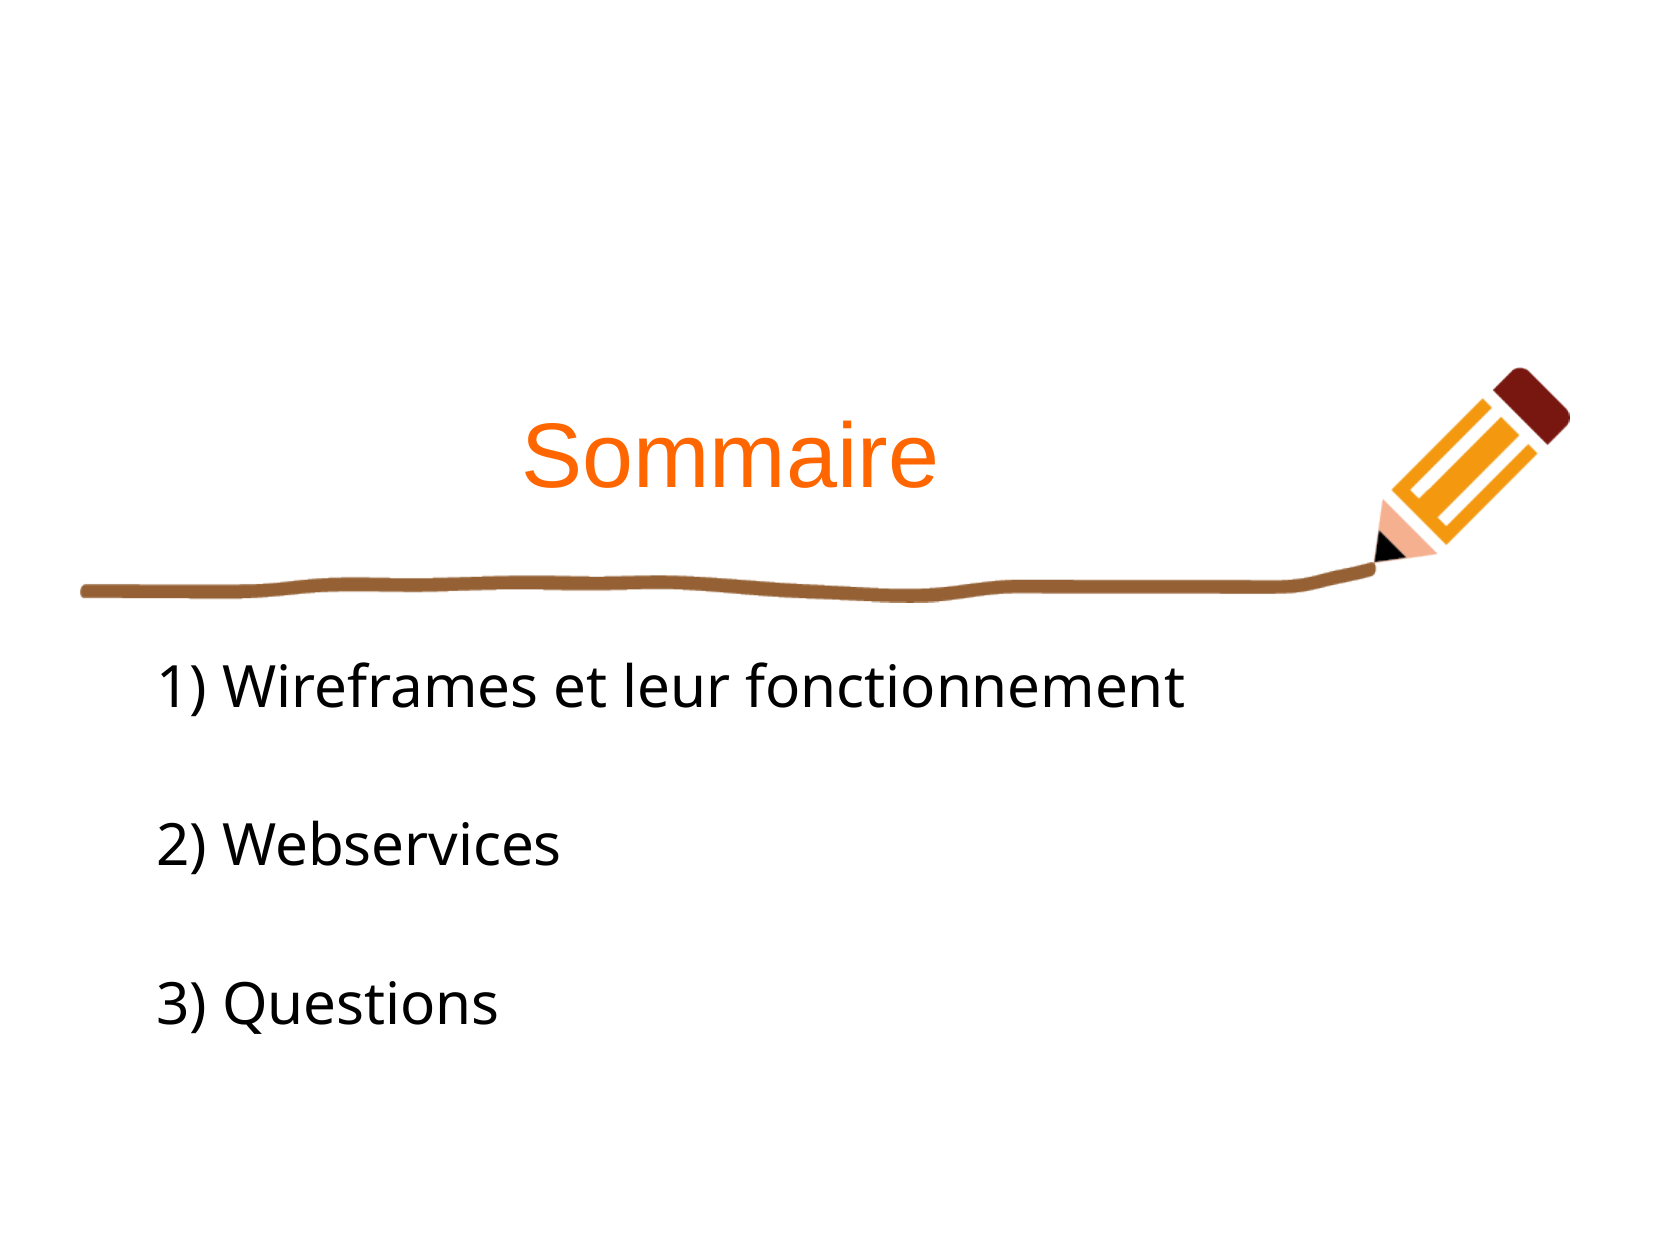

# Sommaire
1) Wireframes et leur fonctionnement
2) Webservices
3) Questions